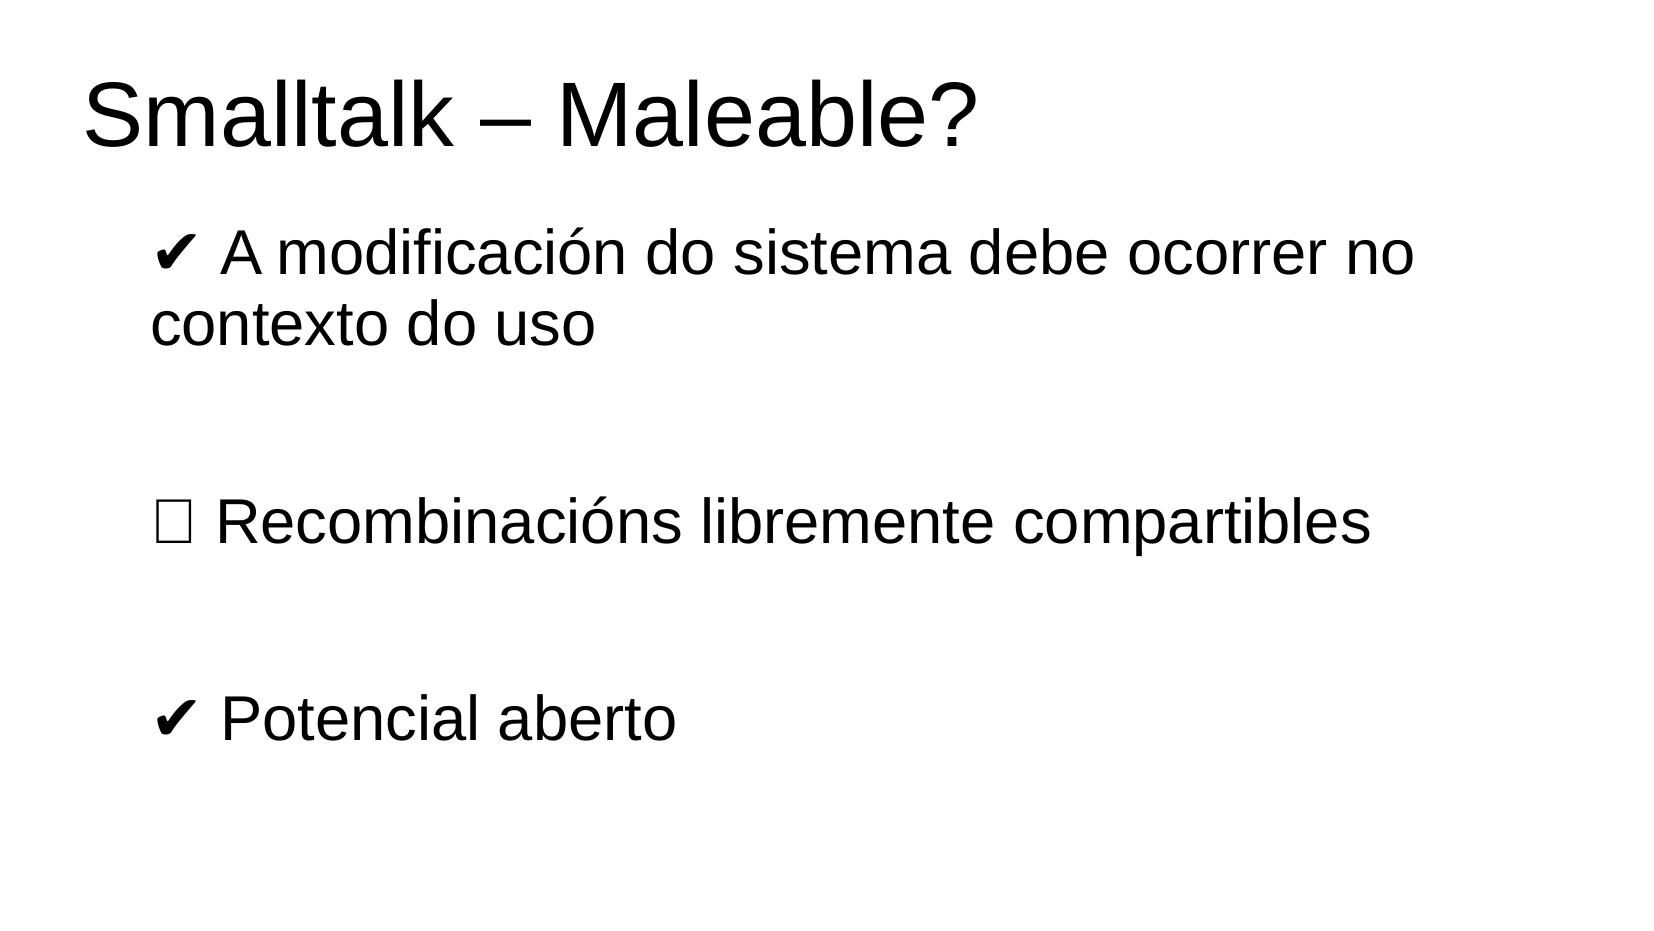

# Smalltalk – Maleable?
✔ A modificación do sistema debe ocorrer no contexto do uso
🤔 Recombinacións libremente compartibles
✔ Potencial aberto